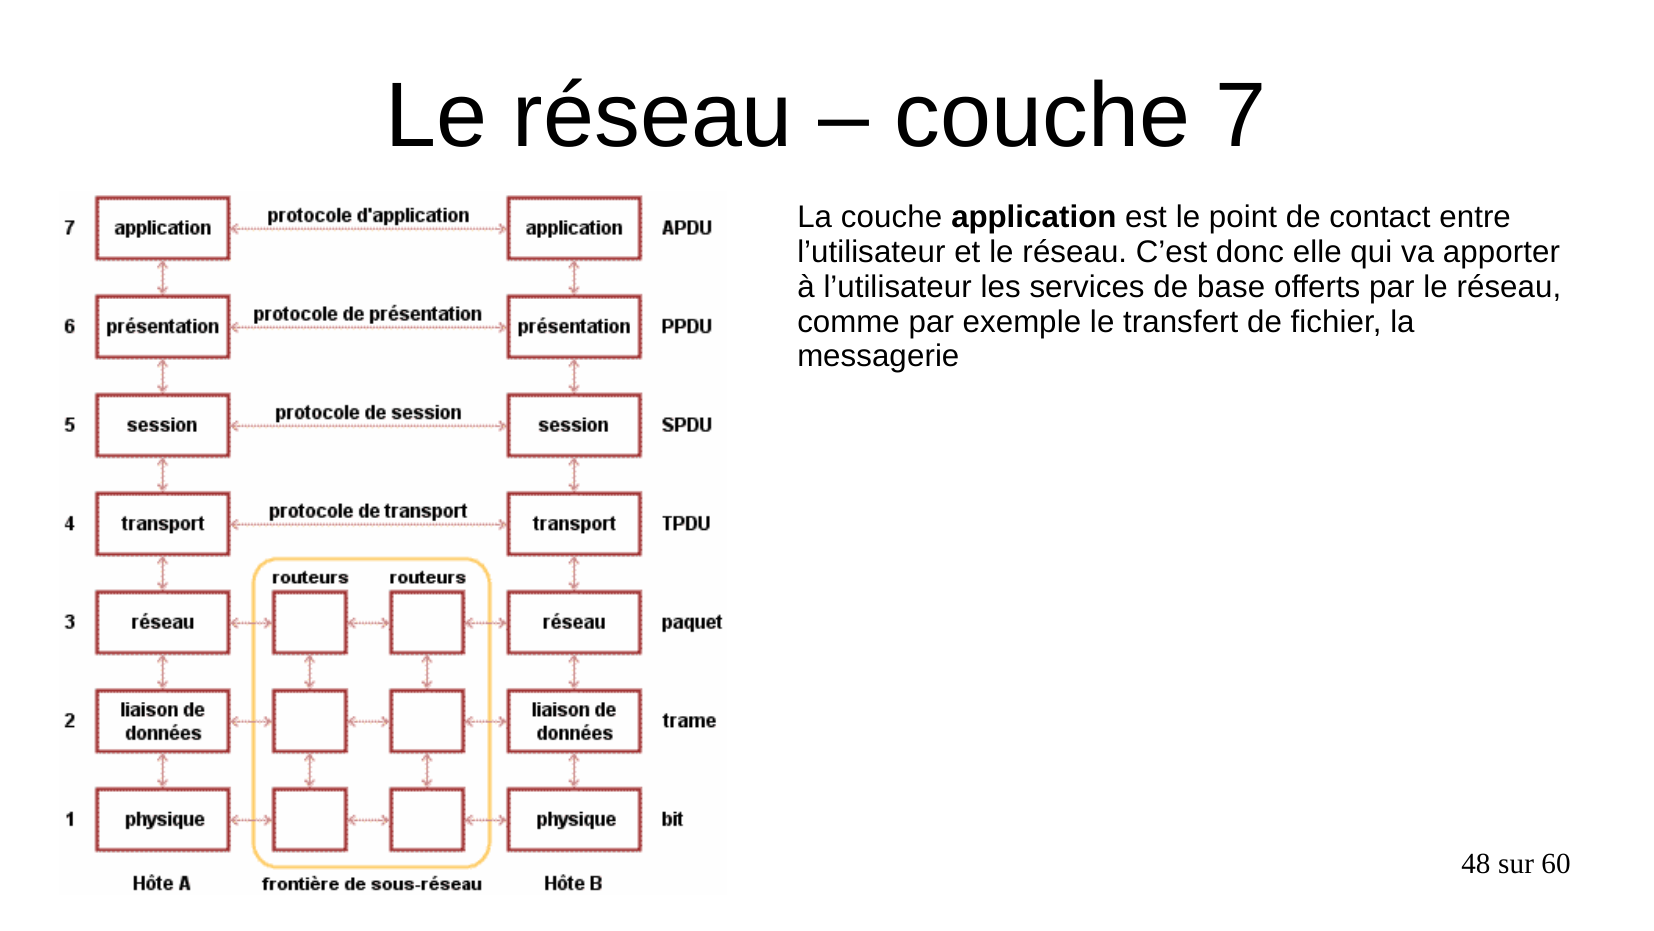

# Le réseau – couche 7
La couche application est le point de contact entre l’utilisateur et le réseau. C’est donc elle qui va apporter à l’utilisateur les services de base offerts par le réseau, comme par exemple le transfert de fichier, la messagerie
48